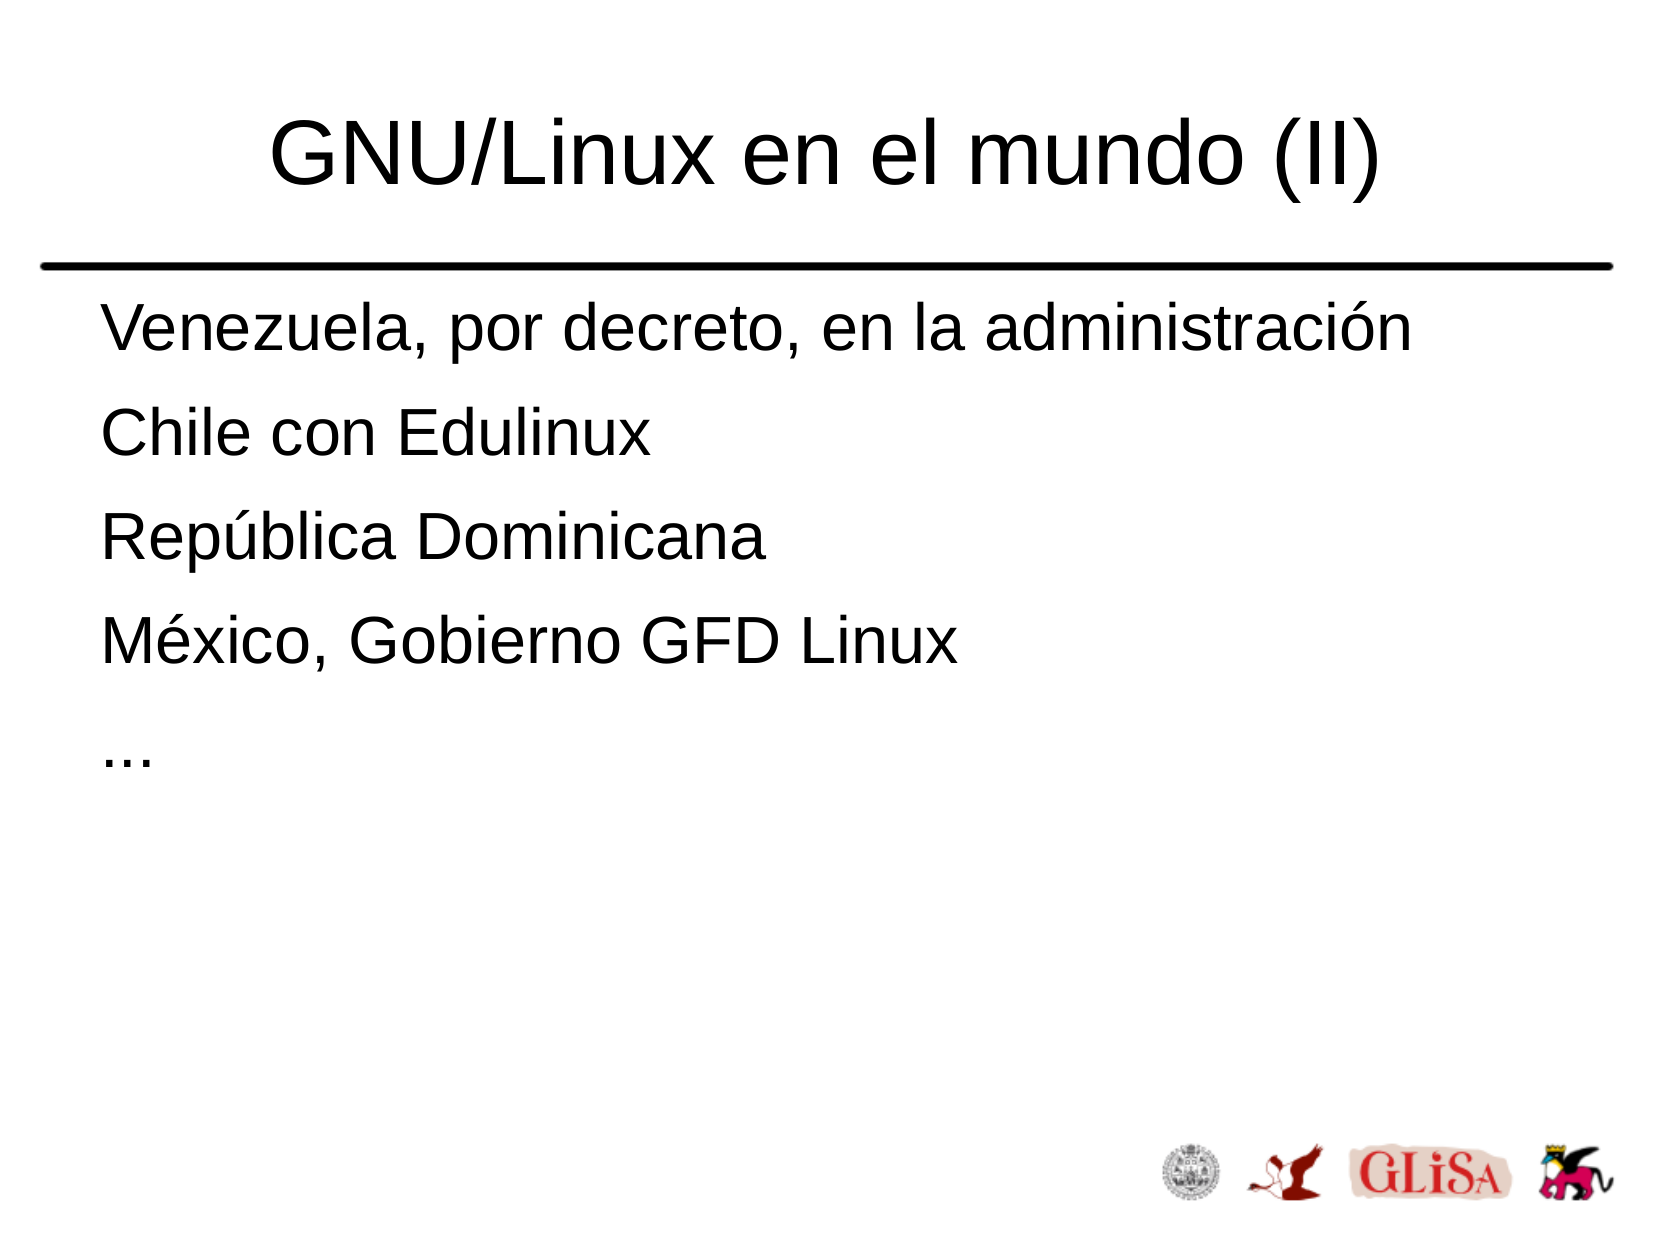

# GNU/Linux en el mundo (II)
Venezuela, por decreto, en la administración
Chile con Edulinux
República Dominicana
México, Gobierno GFD Linux
...